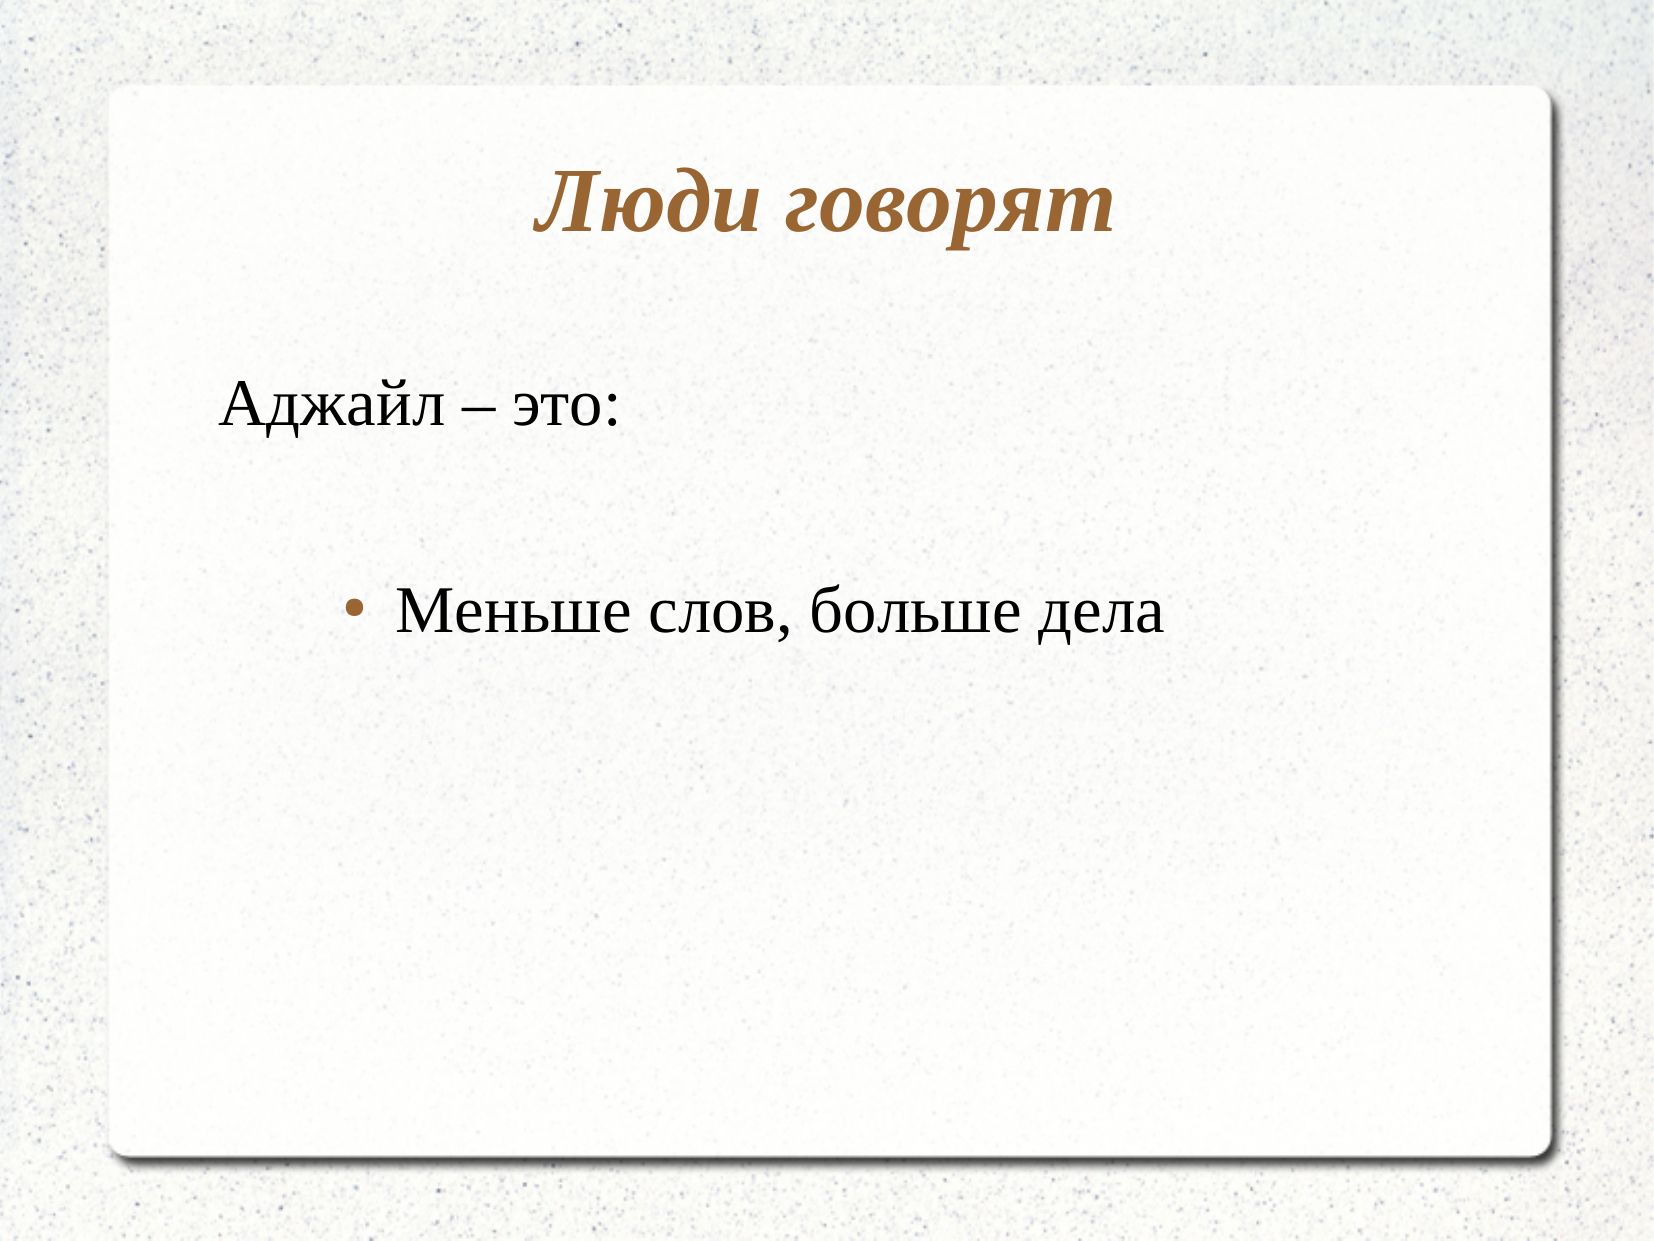

# Люди говорят
Аджайл – это:
Меньше слов, больше дела